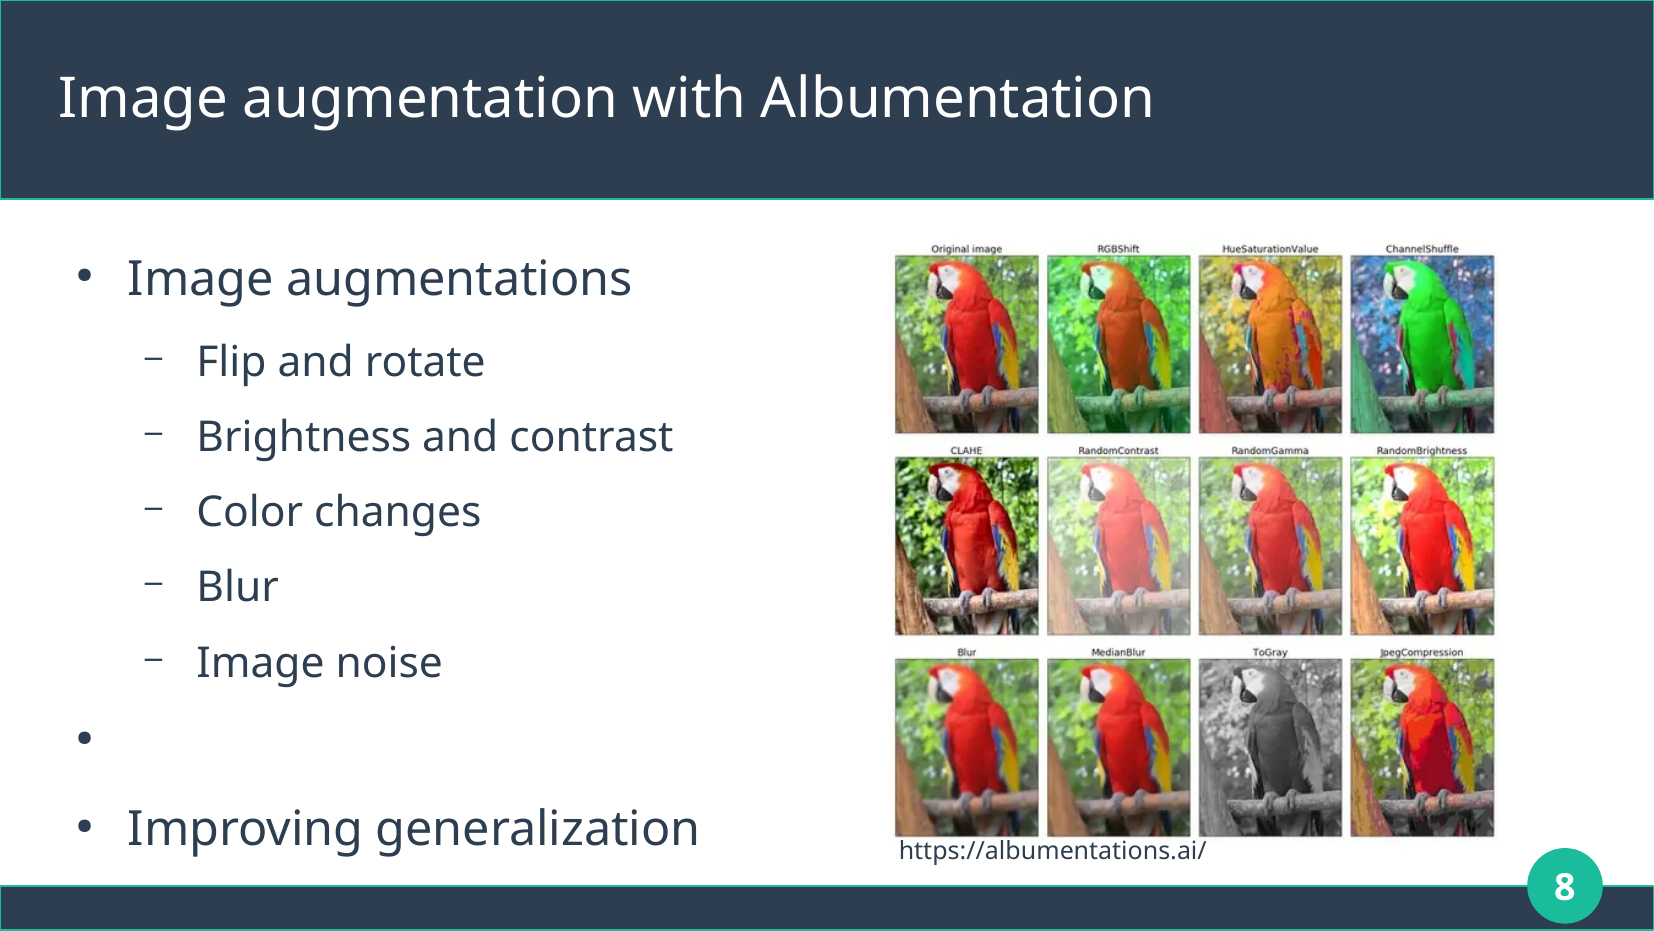

# Image augmentation with Albumentation
Image augmentations
Flip and rotate
Brightness and contrast
Color changes
Blur
Image noise
Improving generalization
https://albumentations.ai/
8